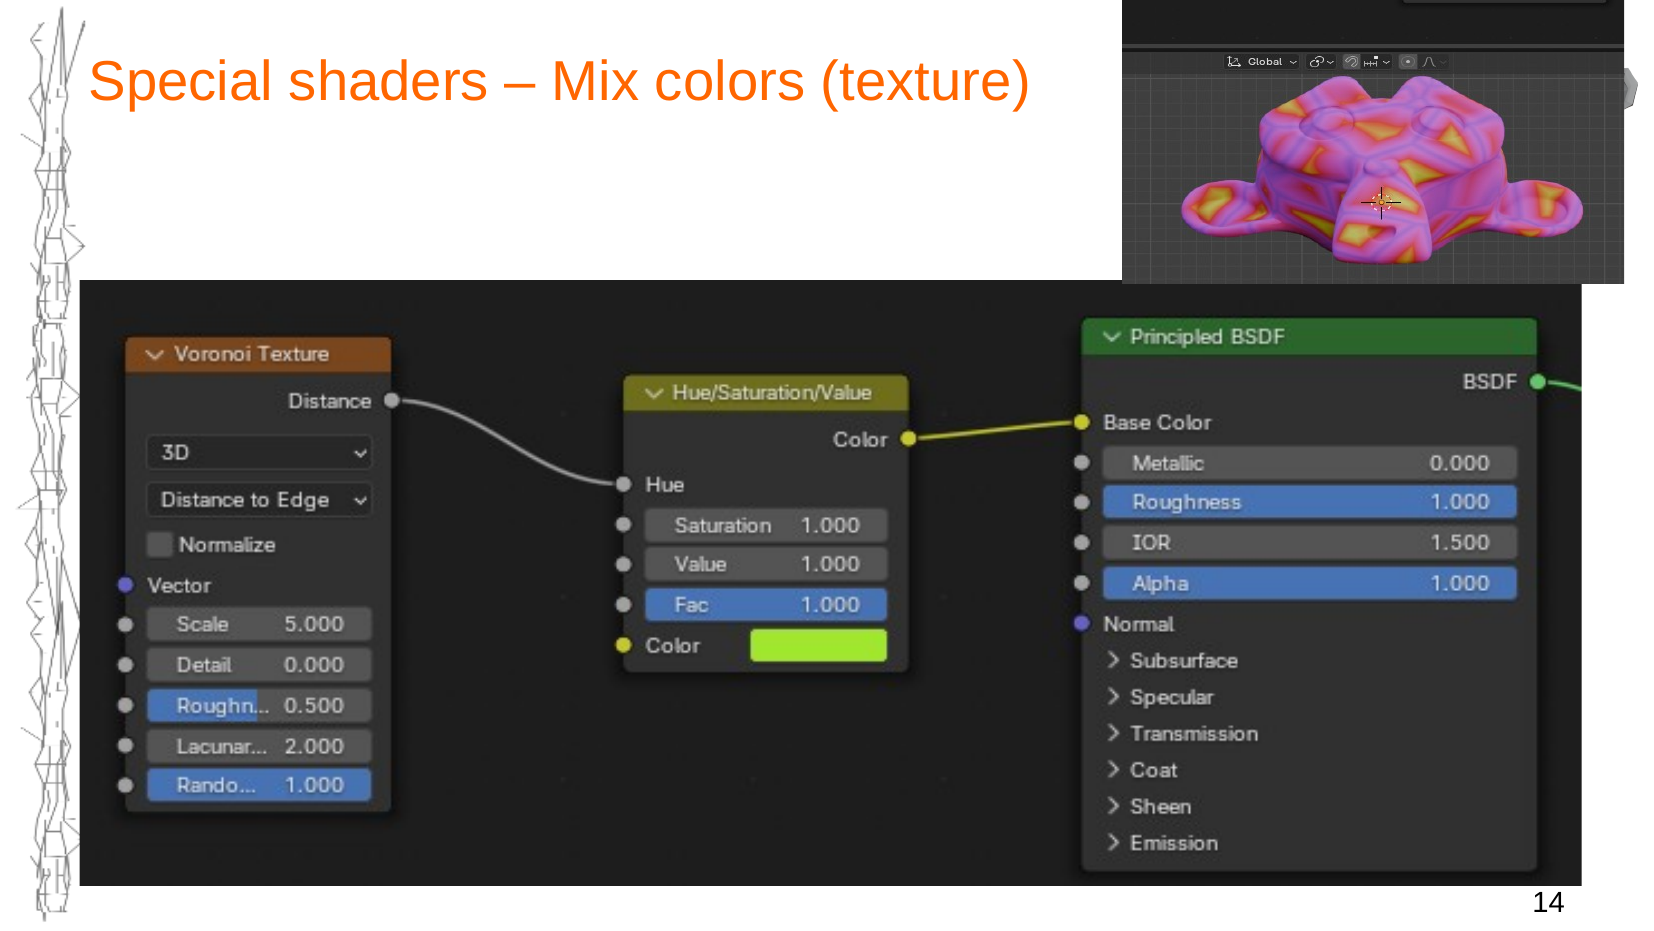

# Special shaders – Mix colors (texture)
14